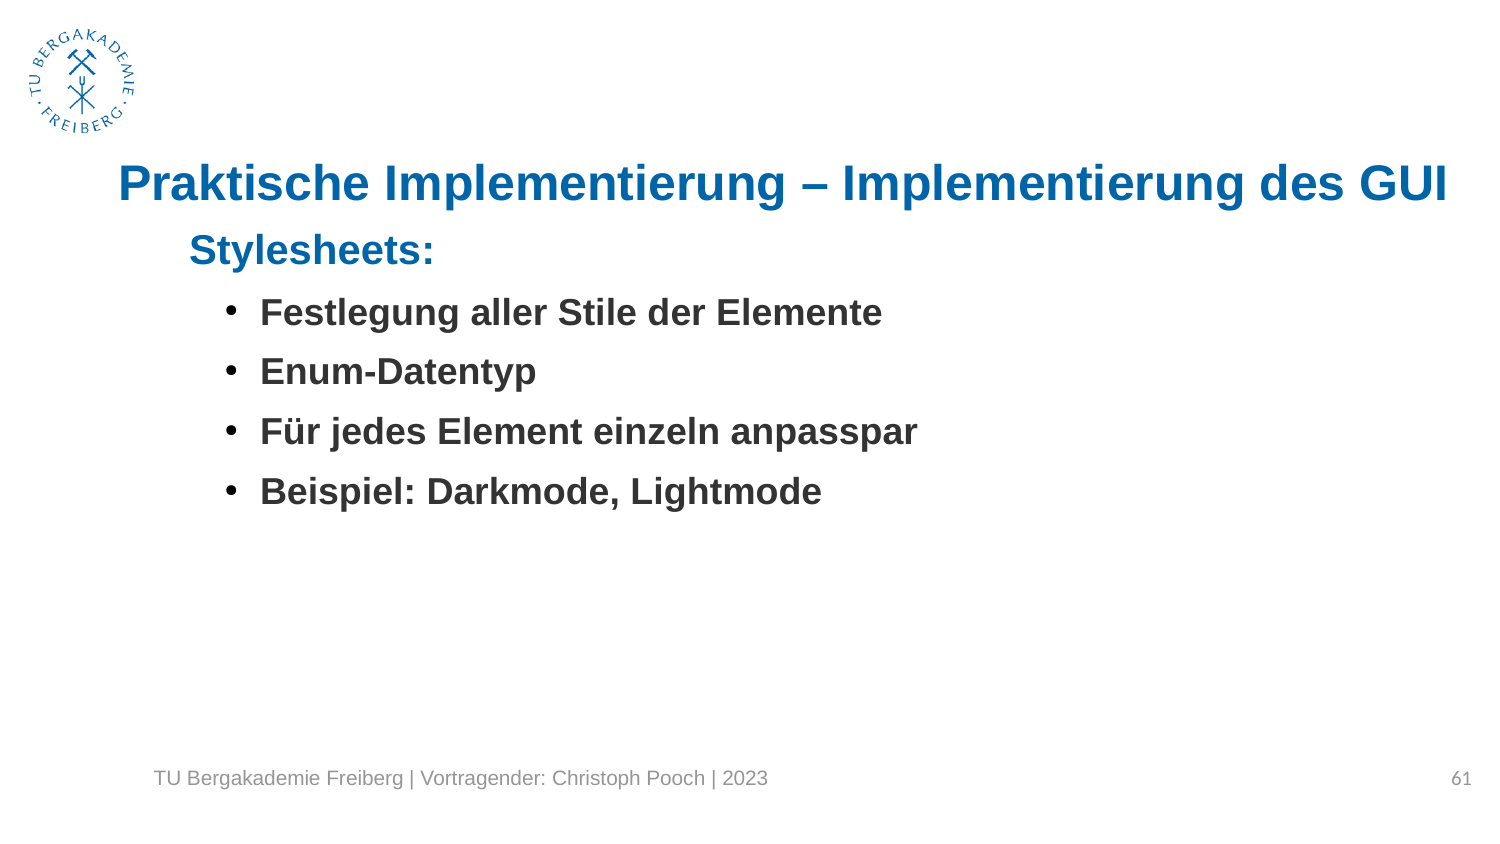

Praktische Implementierung – Implementierung des GUI
# Stylesheets:
Festlegung aller Stile der Elemente
Enum-Datentyp
Für jedes Element einzeln anpasspar
Beispiel: Darkmode, Lightmode
TU Bergakademie Freiberg | Vortragender: Christoph Pooch | 2023